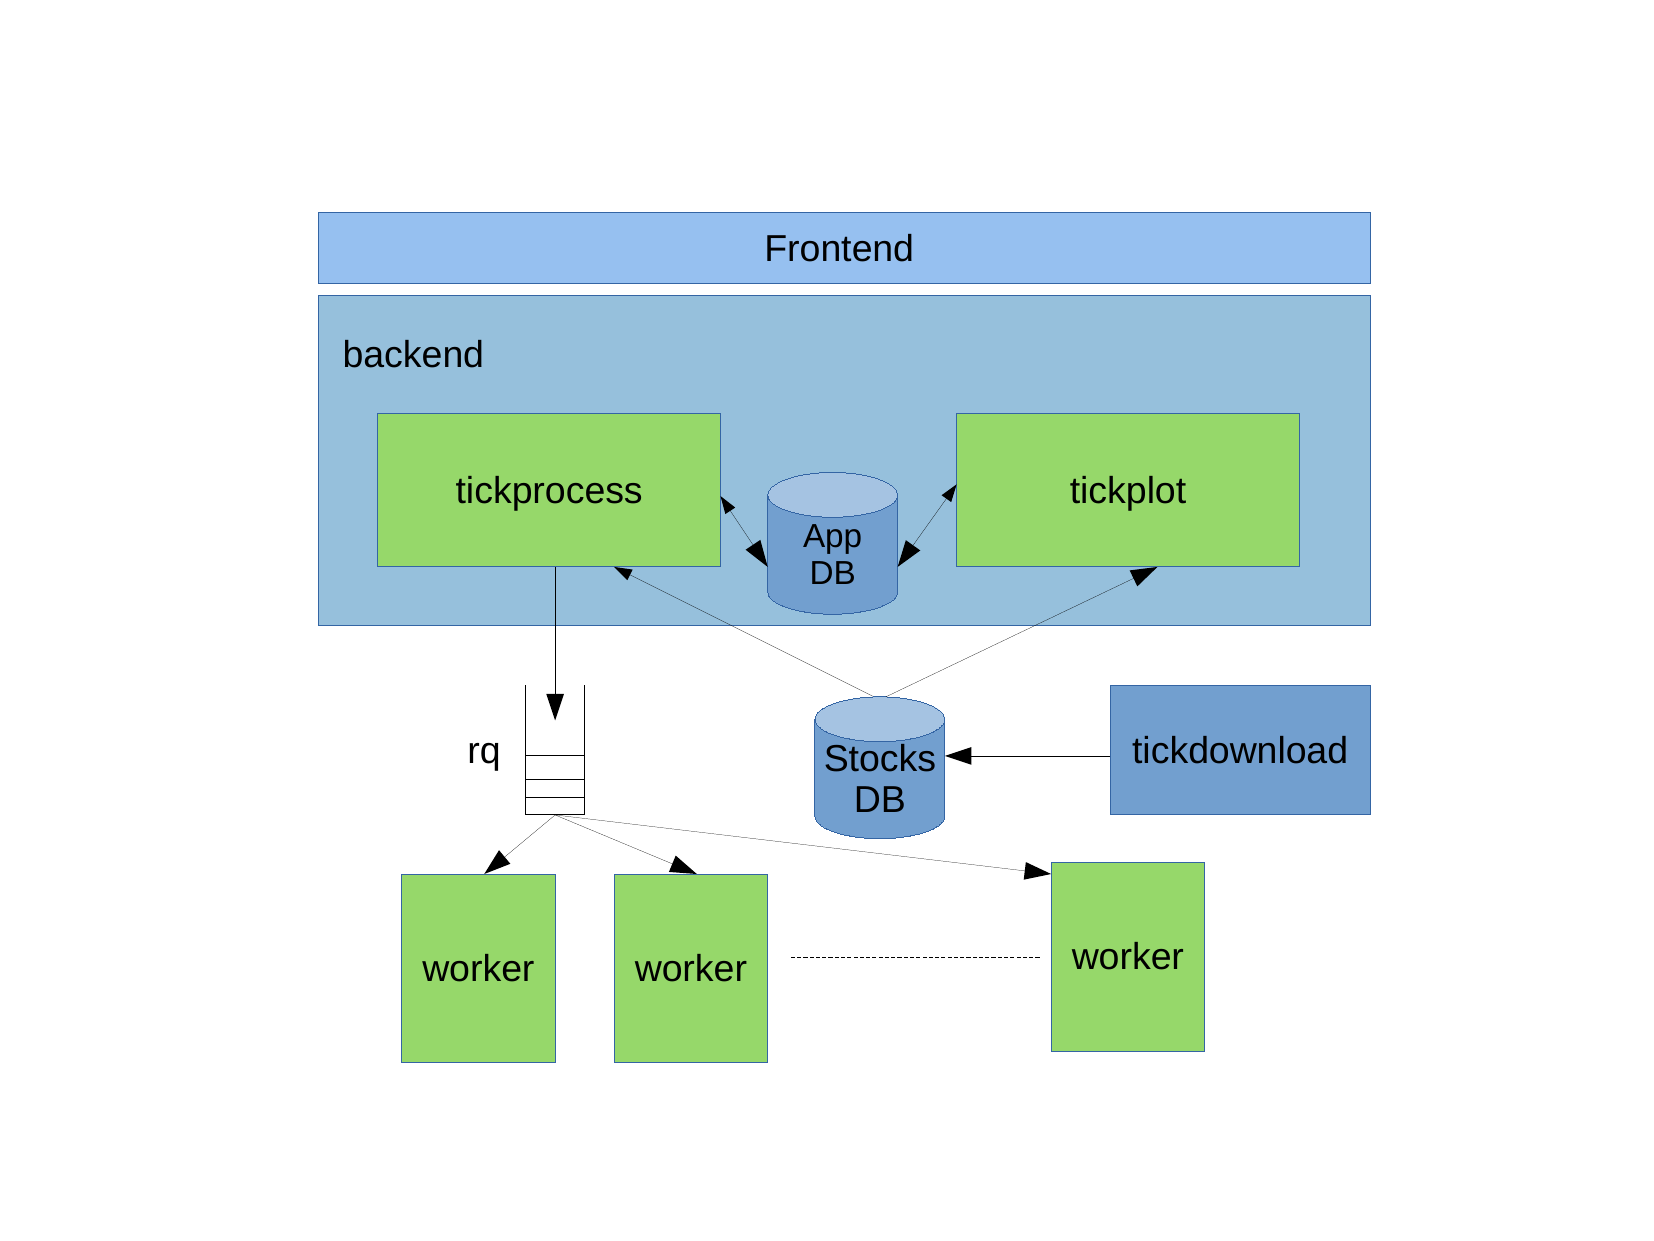

Frontend
backend
tickprocess
tickplot
App
DB
tickdownload
Stocks
DB
rq
worker
worker
worker